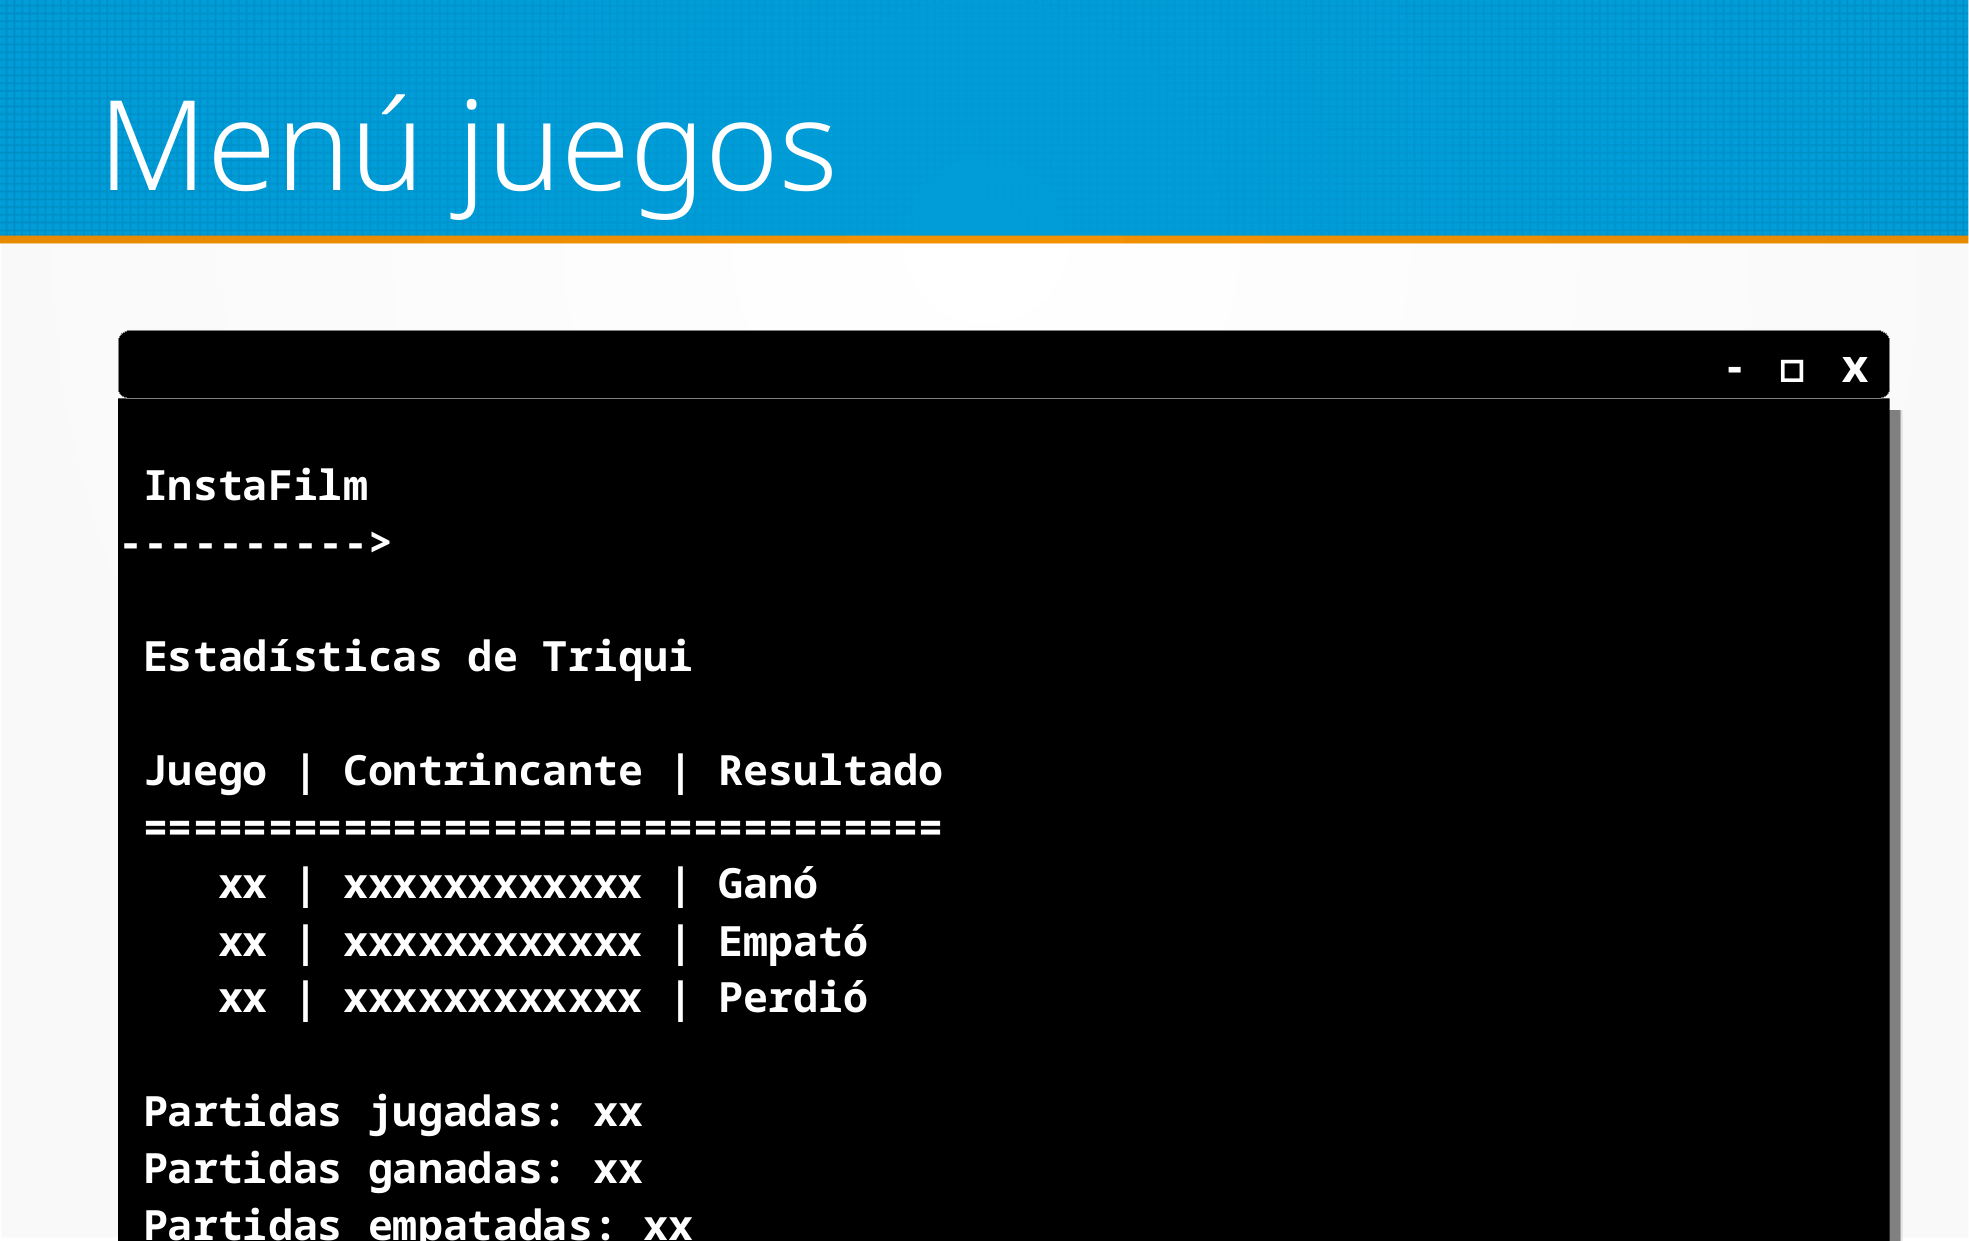

# Menú juegos
- □ x
 InstaFilm
---------->
 Estadísticas de Triqui
 Juego | Contrincante | Resultado
 ================================
 xx | xxxxxxxxxxxx | Ganó
 xx | xxxxxxxxxxxx | Empató
 xx | xxxxxxxxxxxx | Perdió
 Partidas jugadas: xx
 Partidas ganadas: xx
 Partidas empatadas: xx
 Partidas perdidas: xx